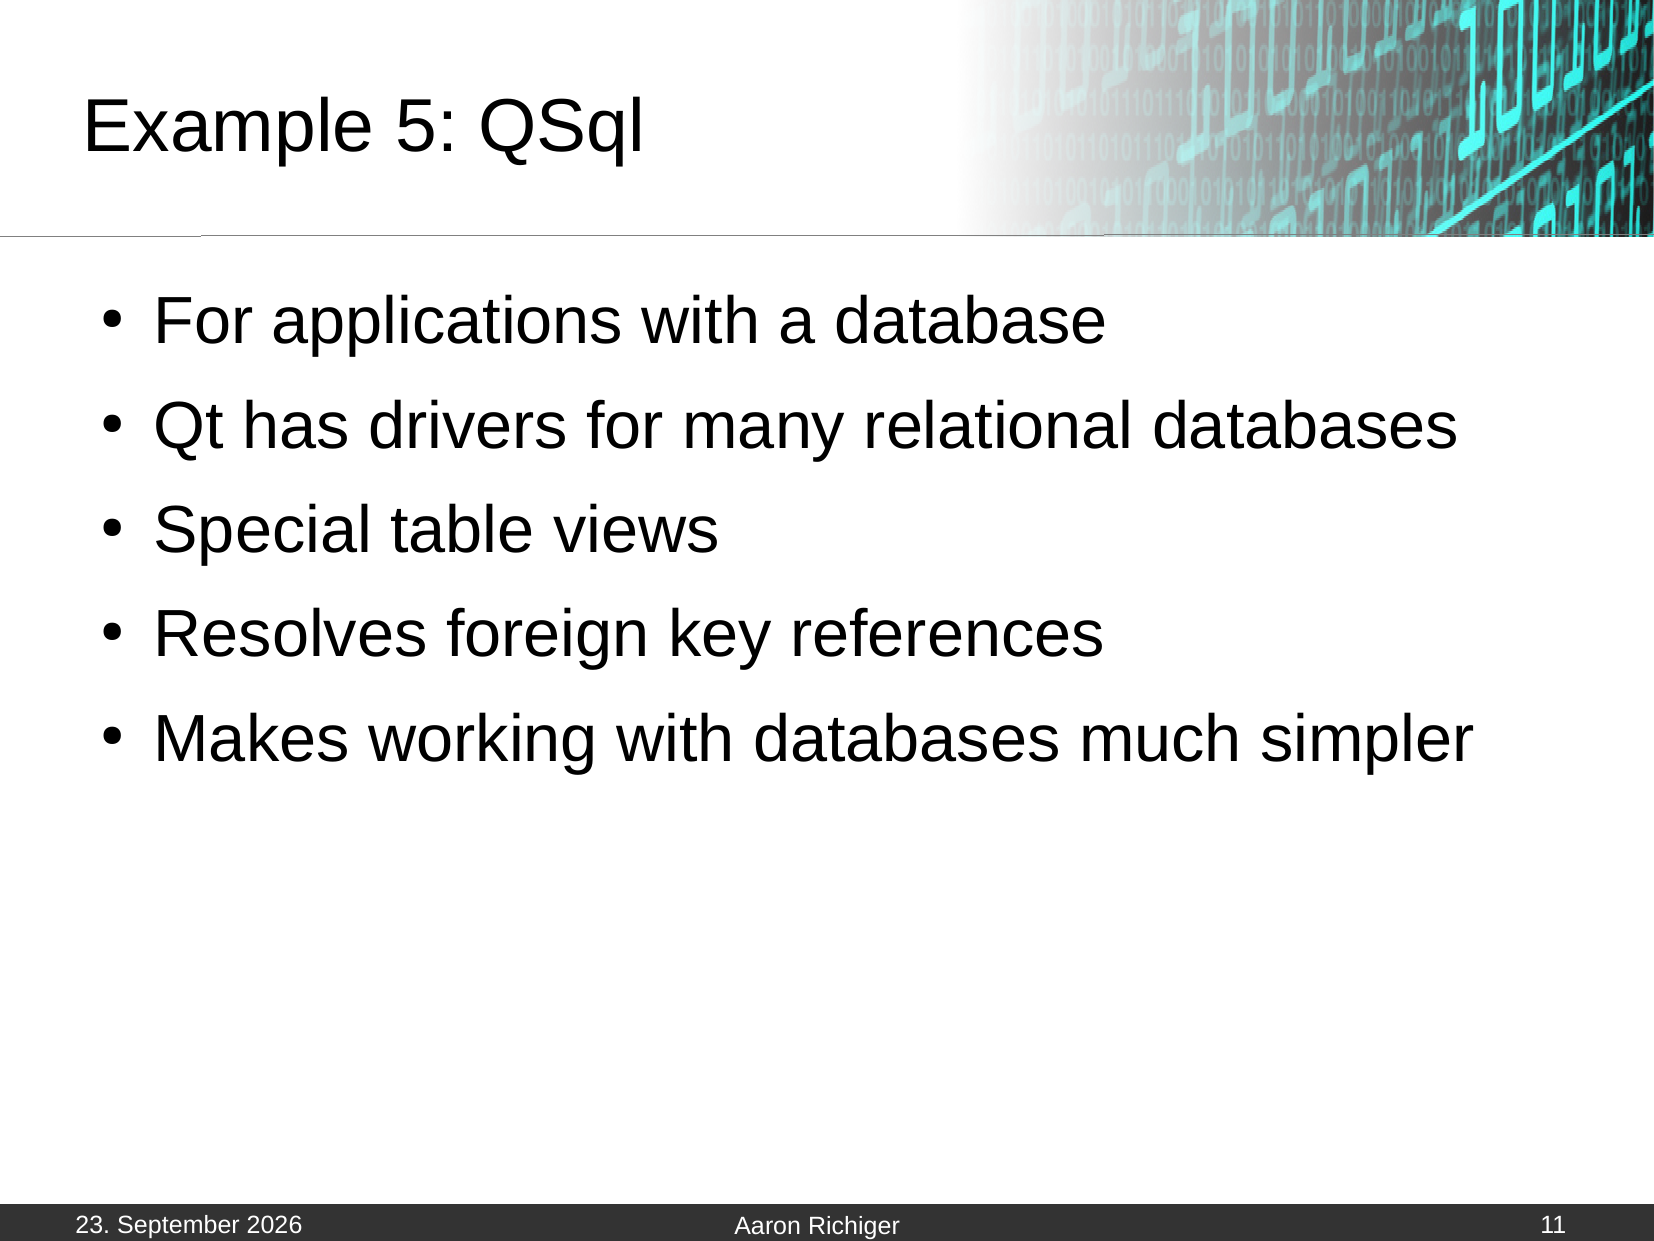

# Example 5: QSql
For applications with a database
Qt has drivers for many relational databases
Special table views
Resolves foreign key references
Makes working with databases much simpler
11
Aaron Richiger